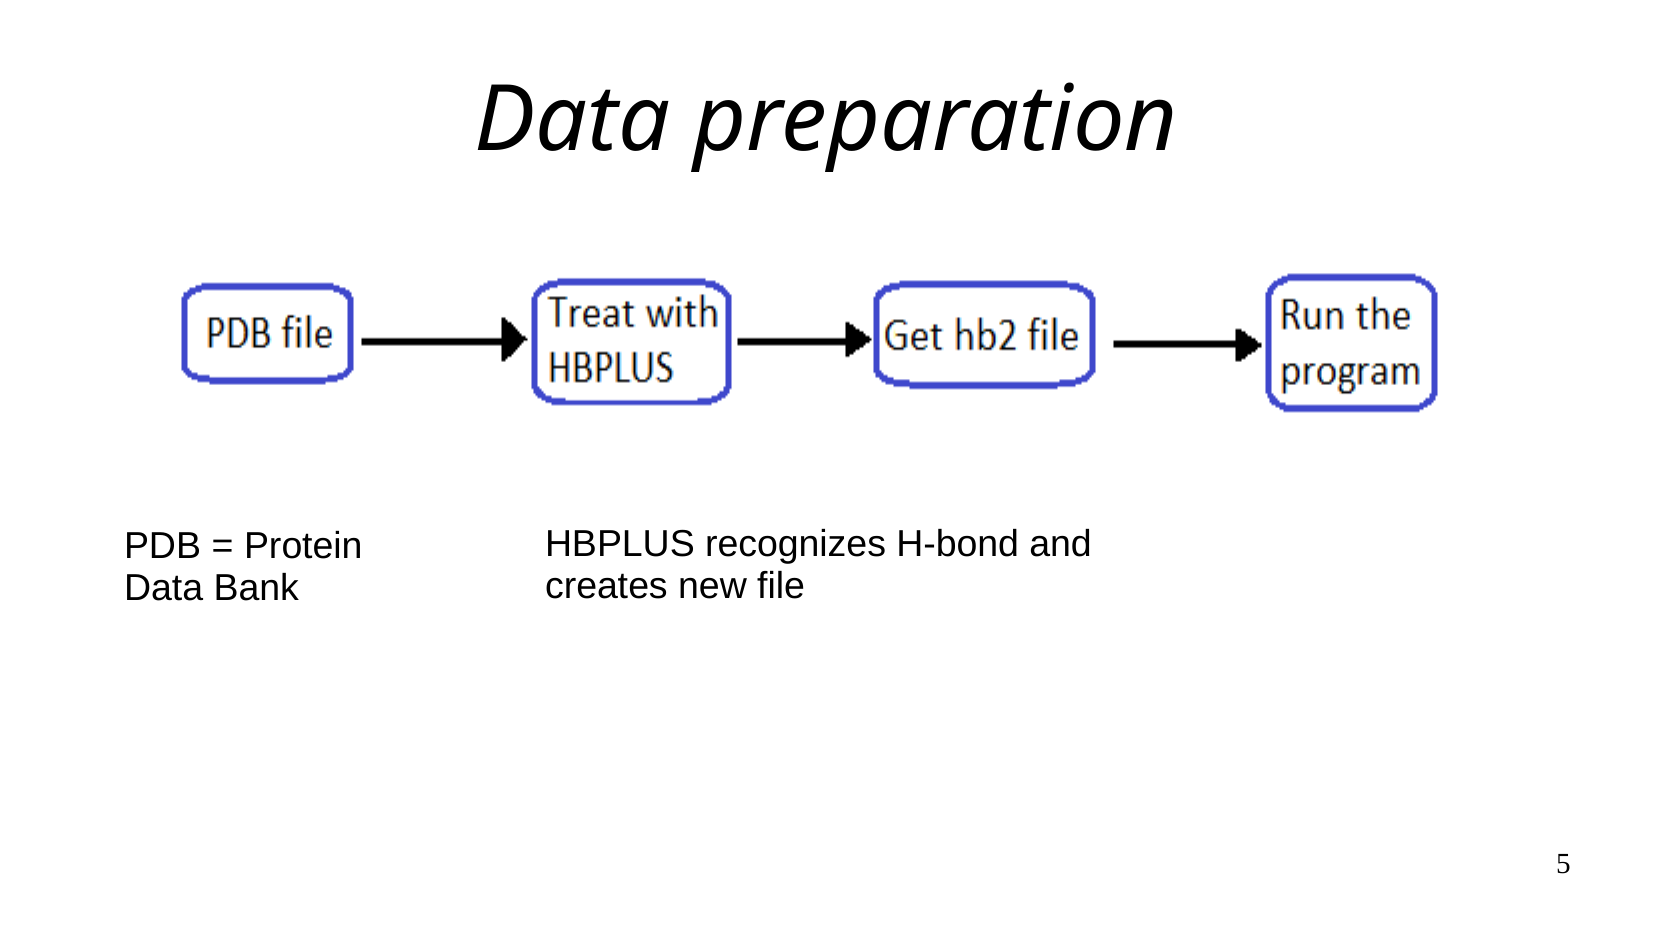

# Data preparation
HBPLUS recognizes H-bond and
creates new file
PDB = Protein
Data Bank
5